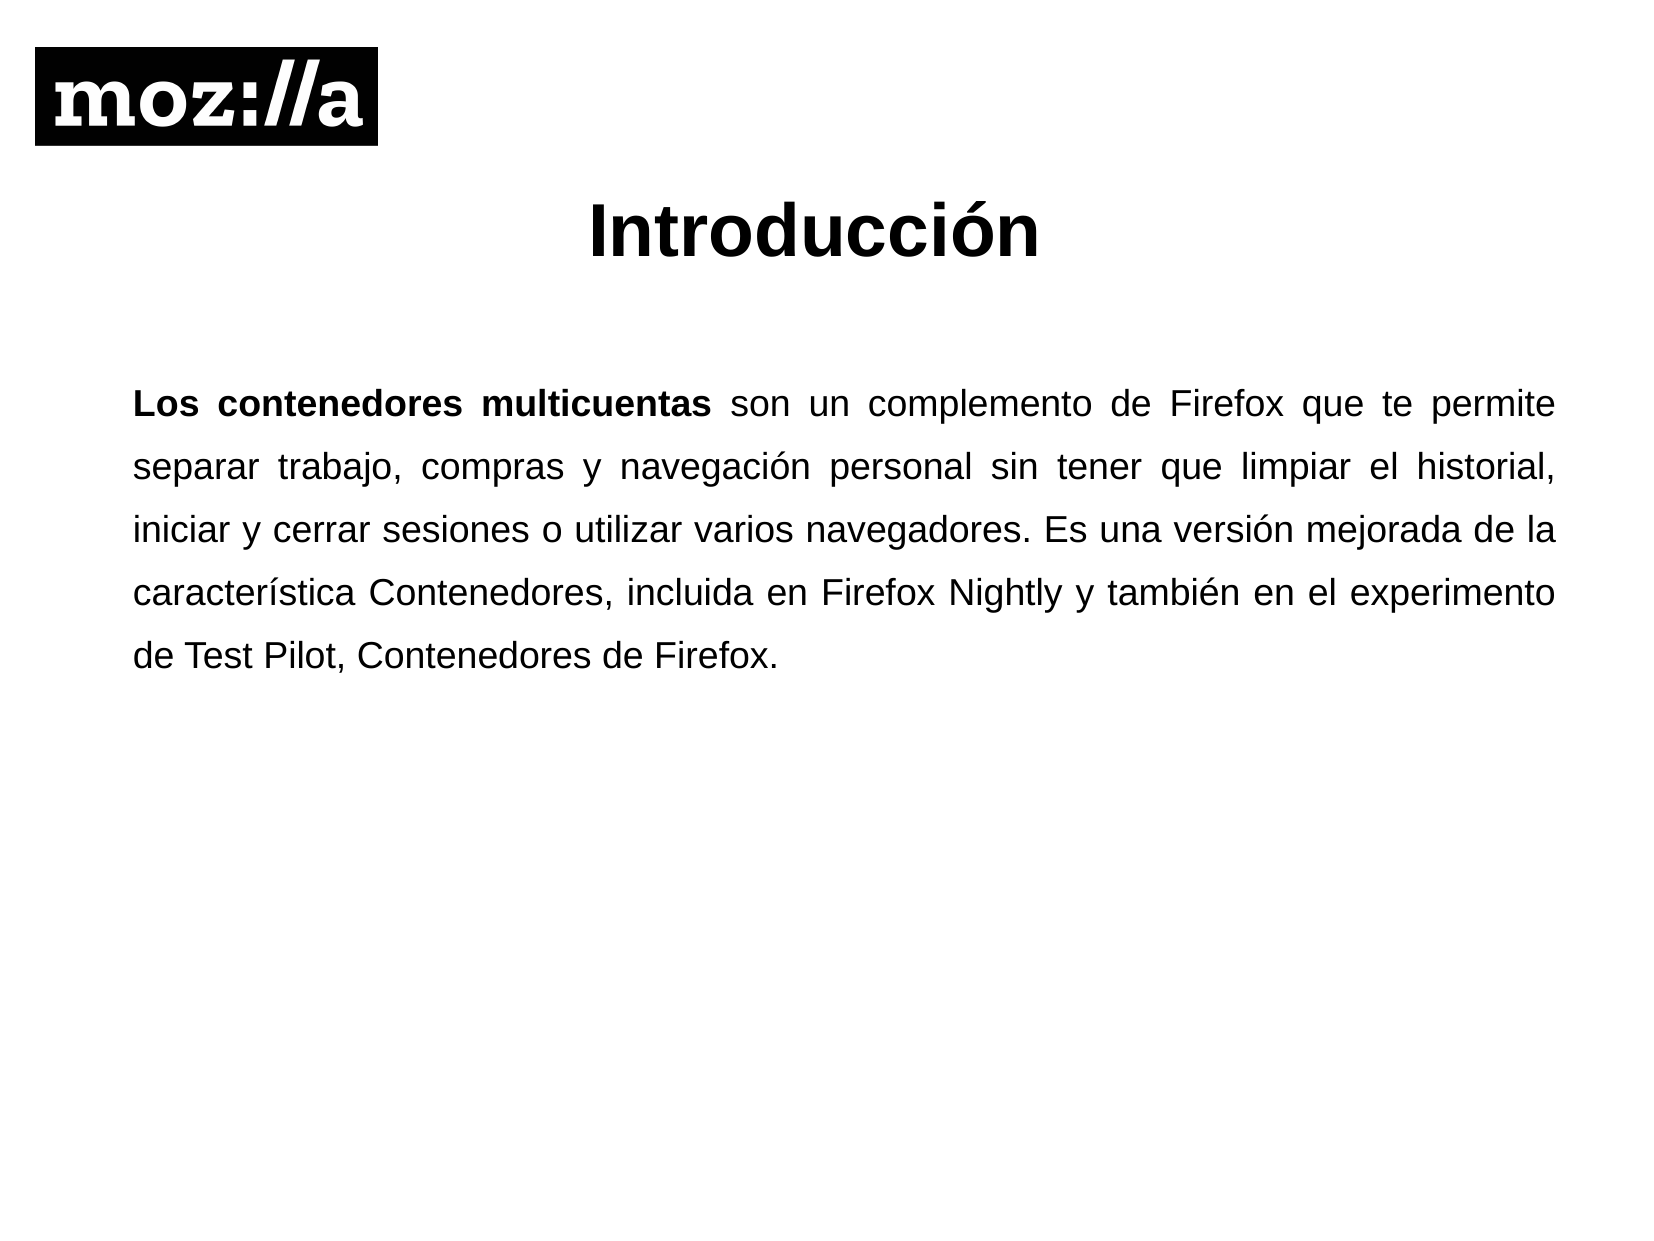

Introducción
#
Los contenedores multicuentas son un complemento de Firefox que te permite separar trabajo, compras y navegación personal sin tener que limpiar el historial, iniciar y cerrar sesiones o utilizar varios navegadores. Es una versión mejorada de la característica Contenedores, incluida en Firefox Nightly y también en el experimento de Test Pilot, Contenedores de Firefox.